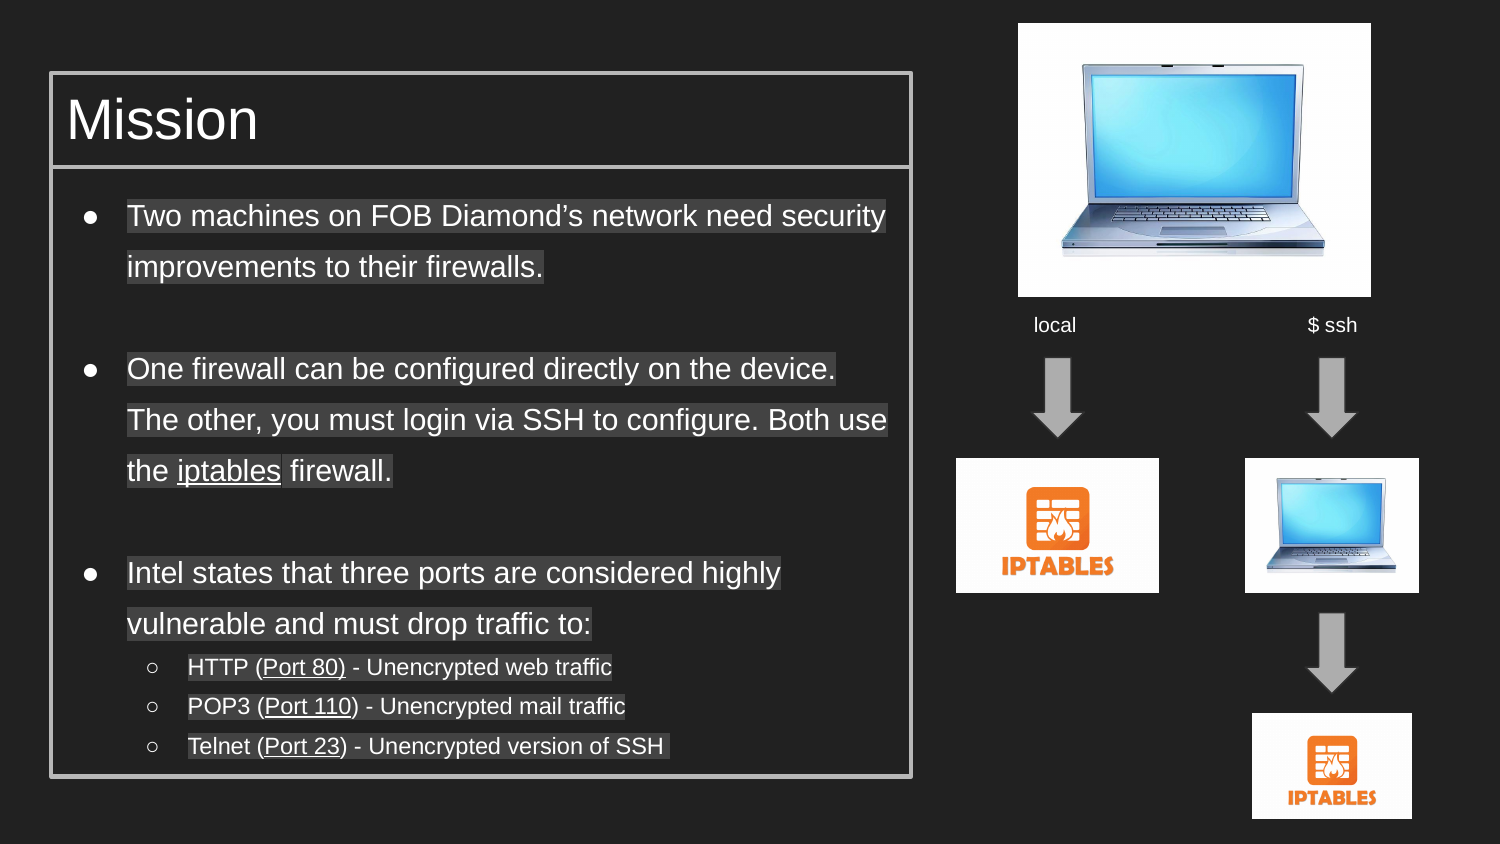

# Mission
Two machines on FOB Diamond’s network need security improvements to their firewalls.
One firewall can be configured directly on the device. The other, you must login via SSH to configure. Both use the iptables firewall.
Intel states that three ports are considered highly vulnerable and must drop traffic to:
HTTP (Port 80) - Unencrypted web traffic
POP3 (Port 110) - Unencrypted mail traffic
Telnet (Port 23) - Unencrypted version of SSH
local
$ ssh